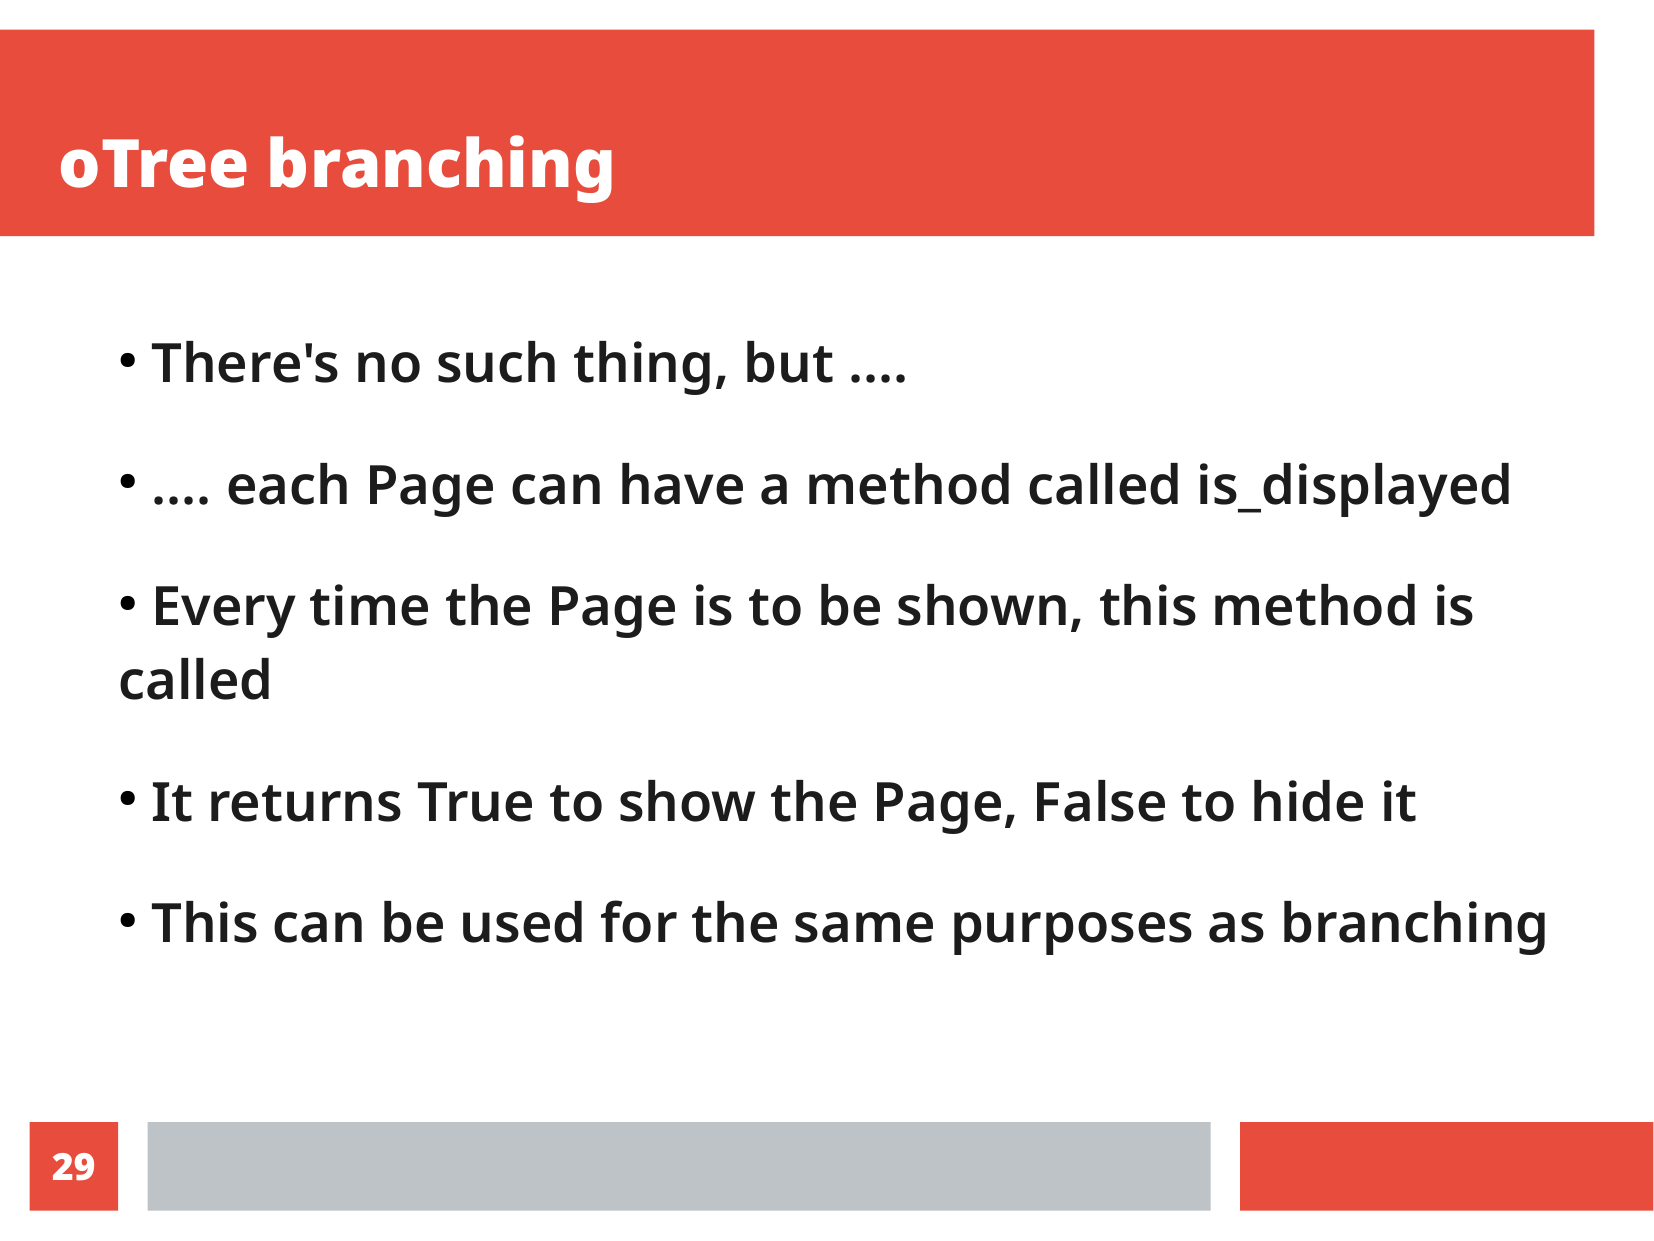

# oTree branching
 There's no such thing, but ....
 .... each Page can have a method called is_displayed
 Every time the Page is to be shown, this method is called
 It returns True to show the Page, False to hide it
 This can be used for the same purposes as branching
29